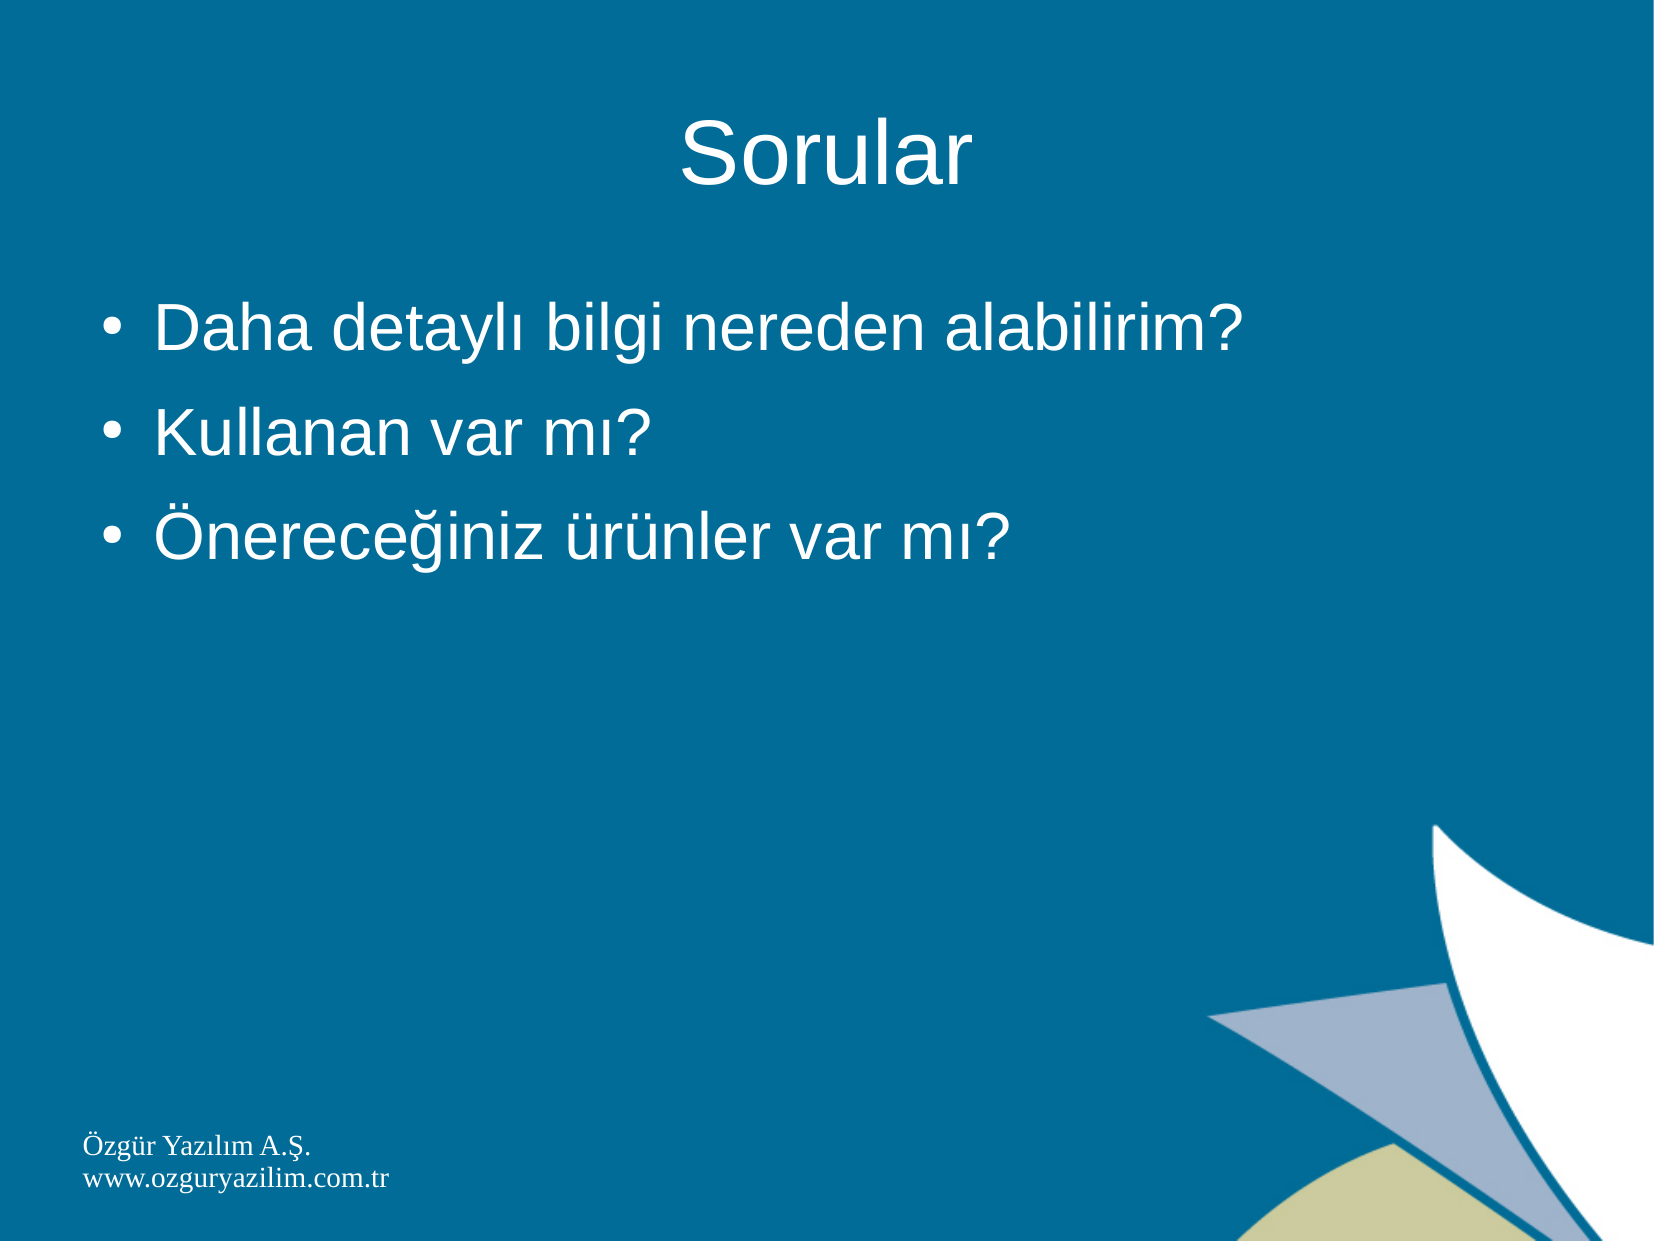

# Sorular
Daha detaylı bilgi nereden alabilirim?
Kullanan var mı?
Önereceğiniz ürünler var mı?